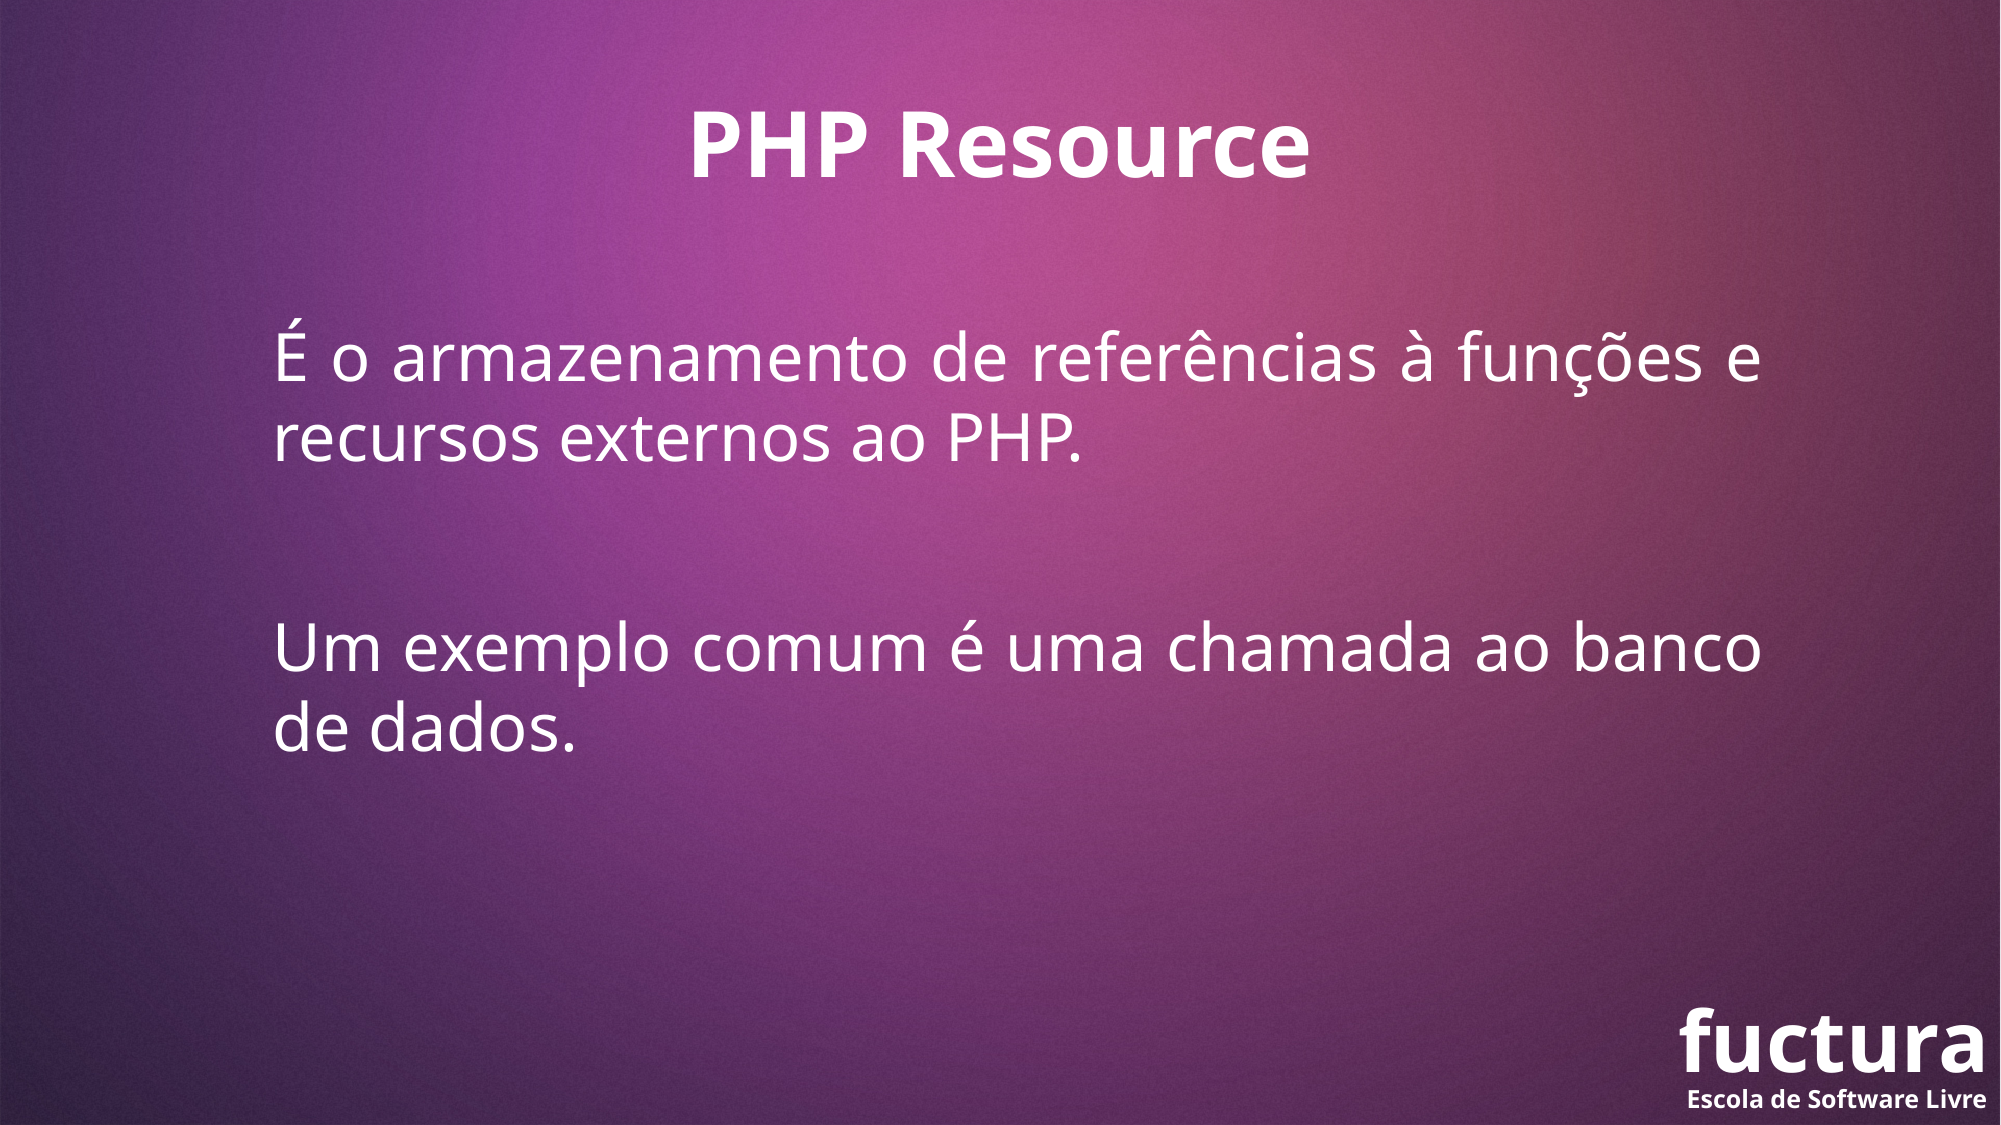

PHP Resource
É o armazenamento de referências à funções e recursos externos ao PHP.
Um exemplo comum é uma chamada ao banco de dados.
fuctura
Escola de Software Livre